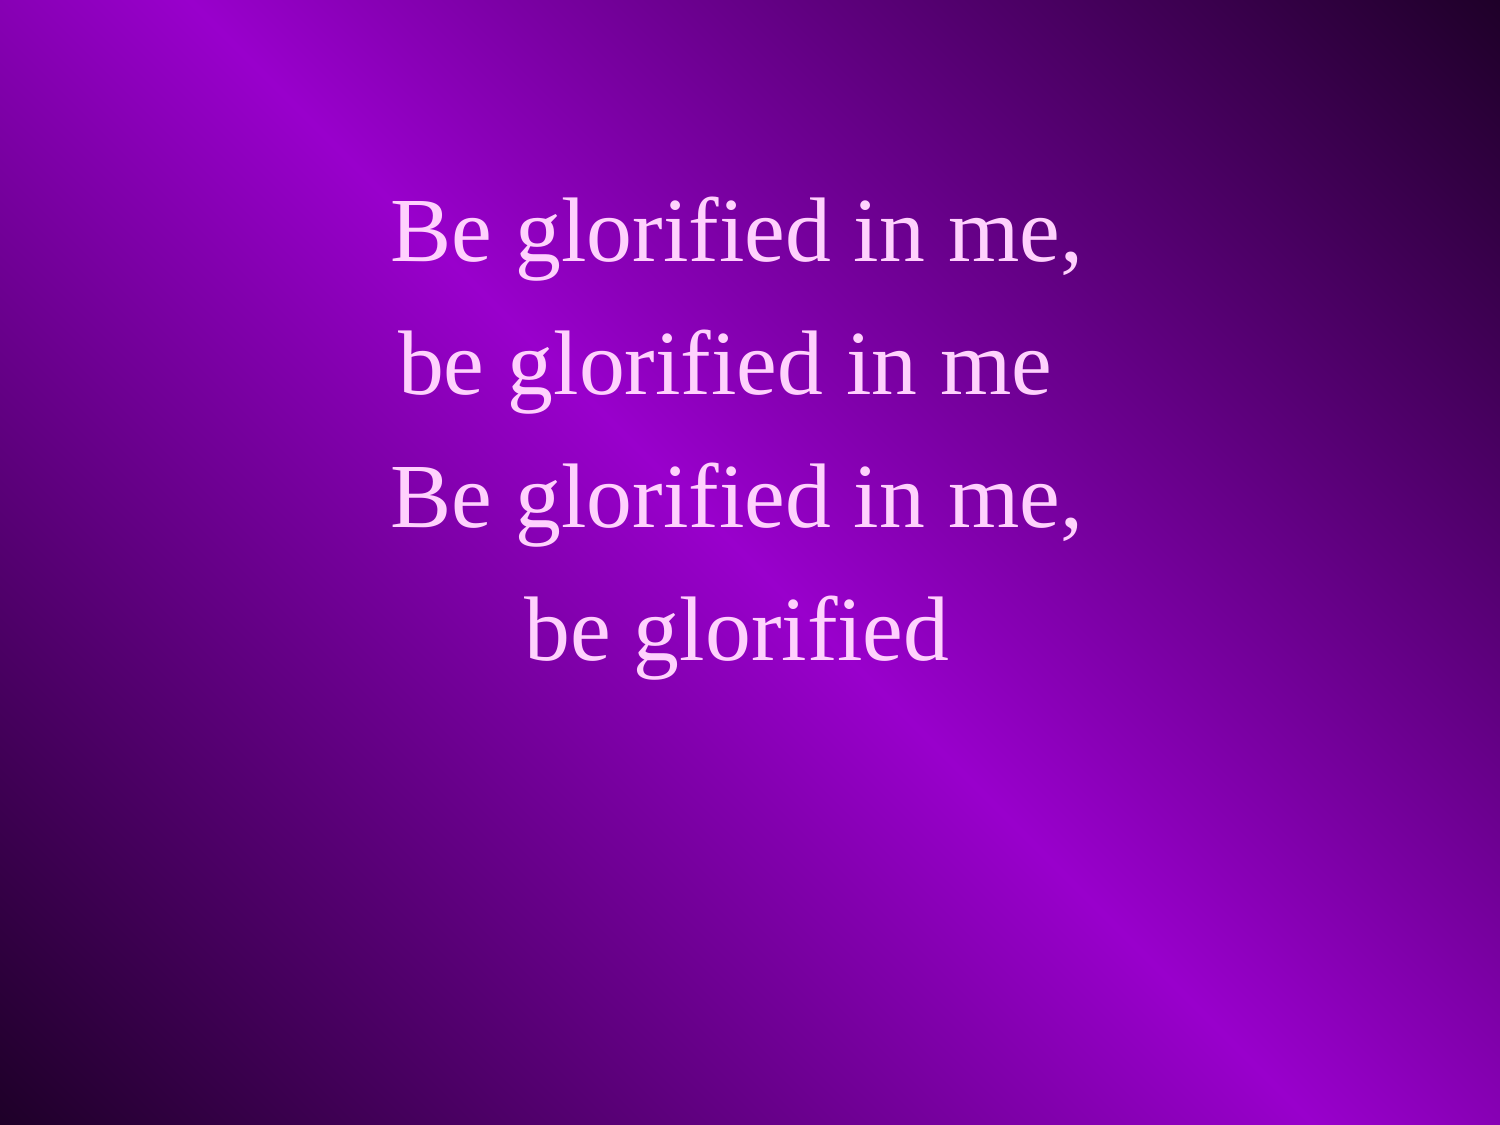

# Be glorified in me,
be glorified in me
Be glorified in me,
be glorified